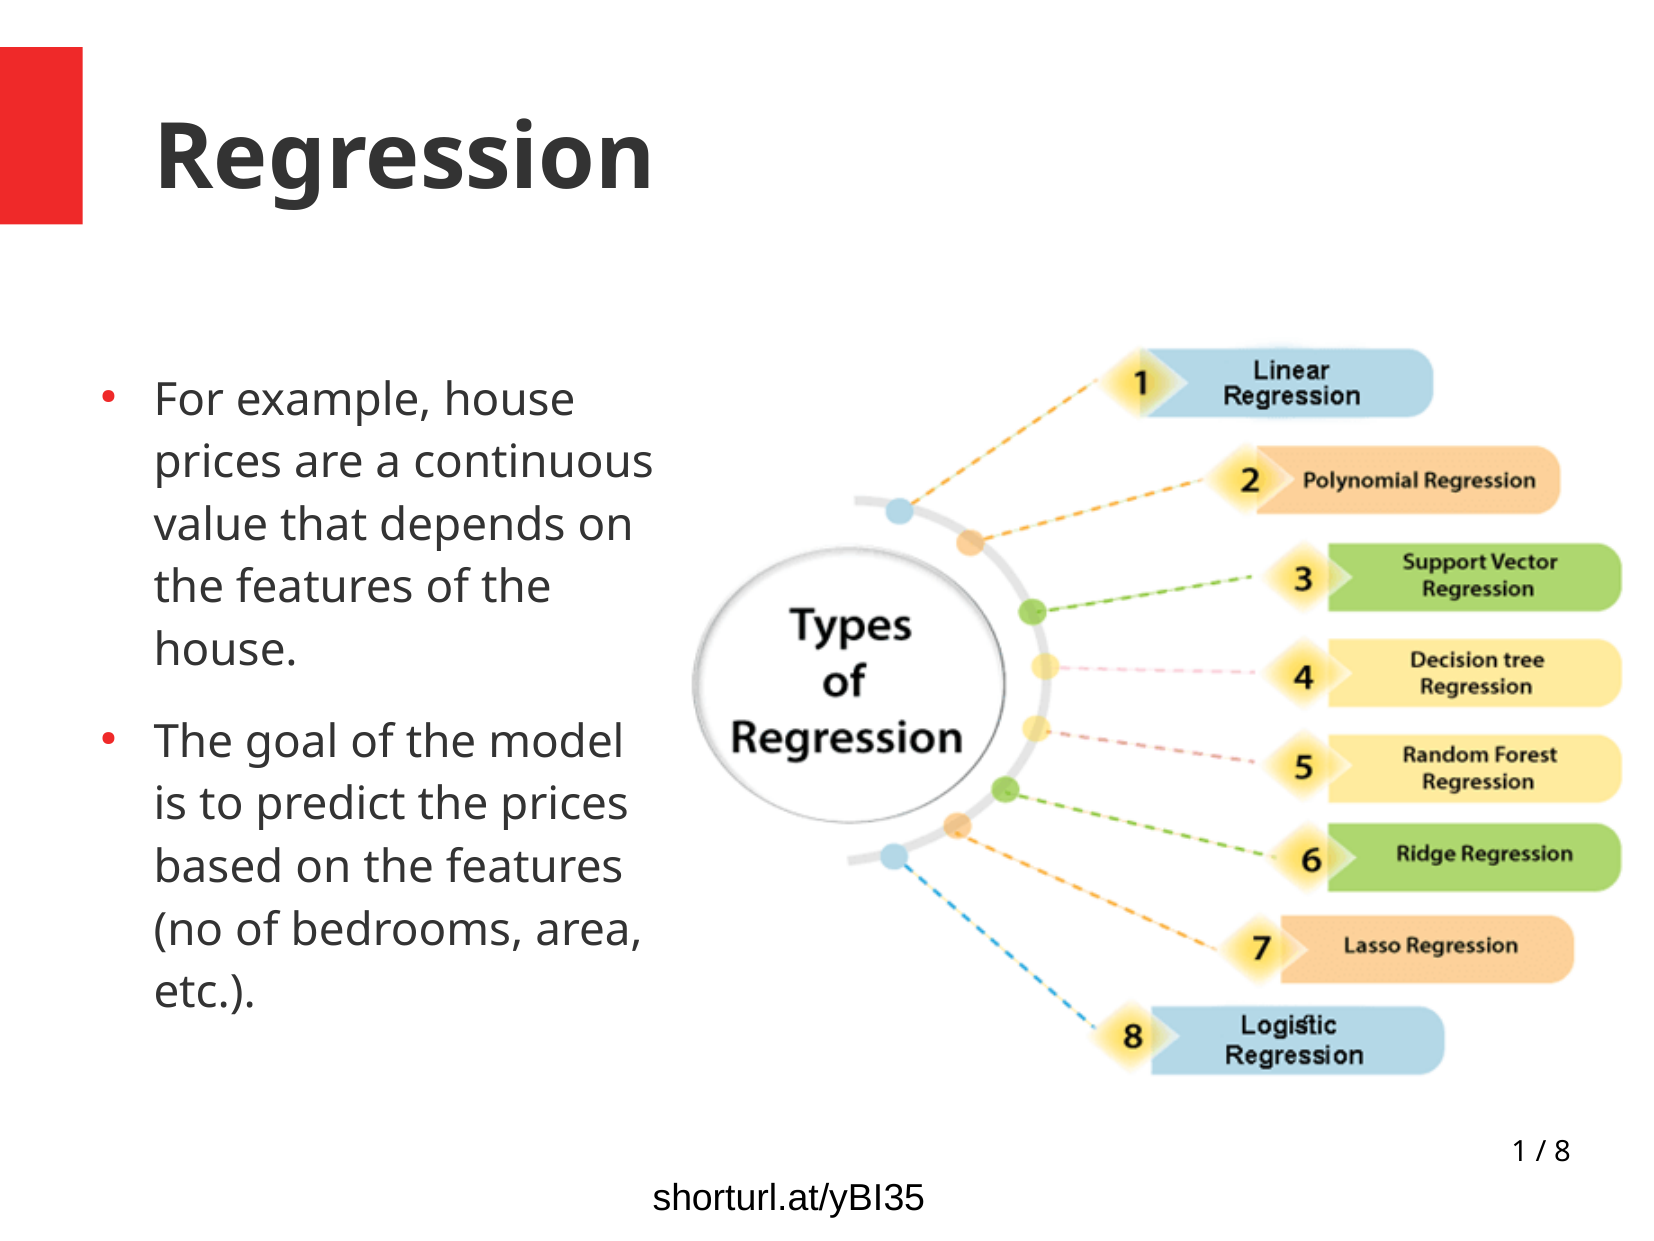

# Regression
For example, house prices are a continuous value that depends on the features of the house.
The goal of the model is to predict the prices based on the features (no of bedrooms, area, etc.).
1
shorturl.at/yBI35